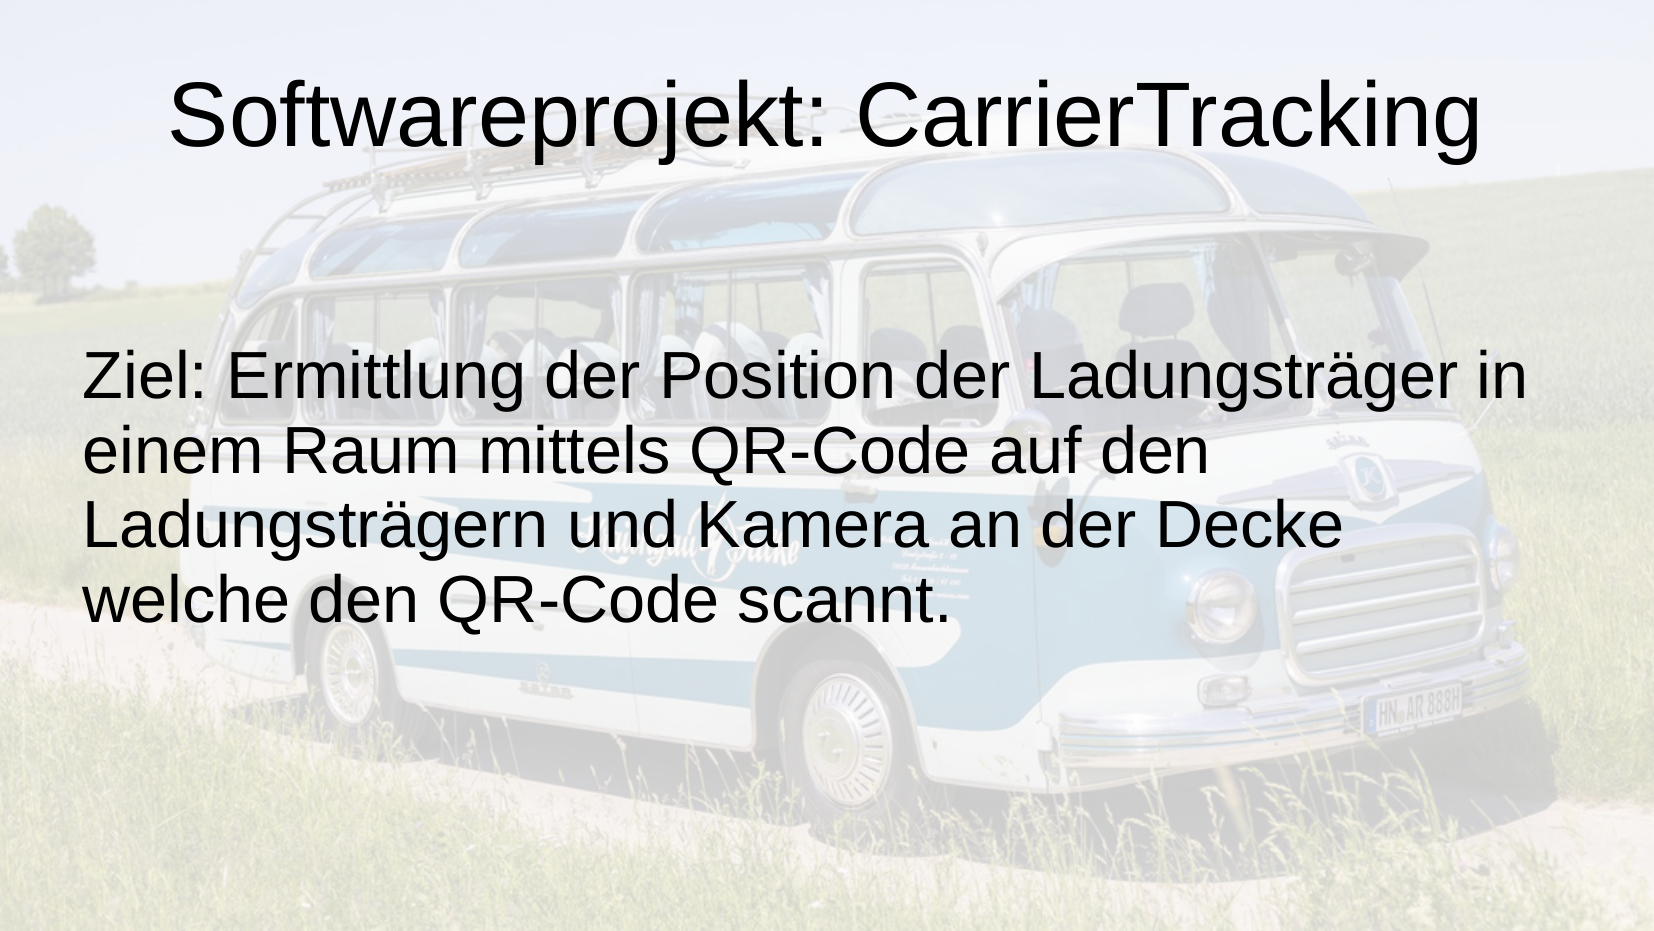

# Softwareprojekt: CarrierTracking
Ziel: Ermittlung der Position der Ladungsträger in einem Raum mittels QR-Code auf den Ladungsträgern und Kamera an der Decke welche den QR-Code scannt.